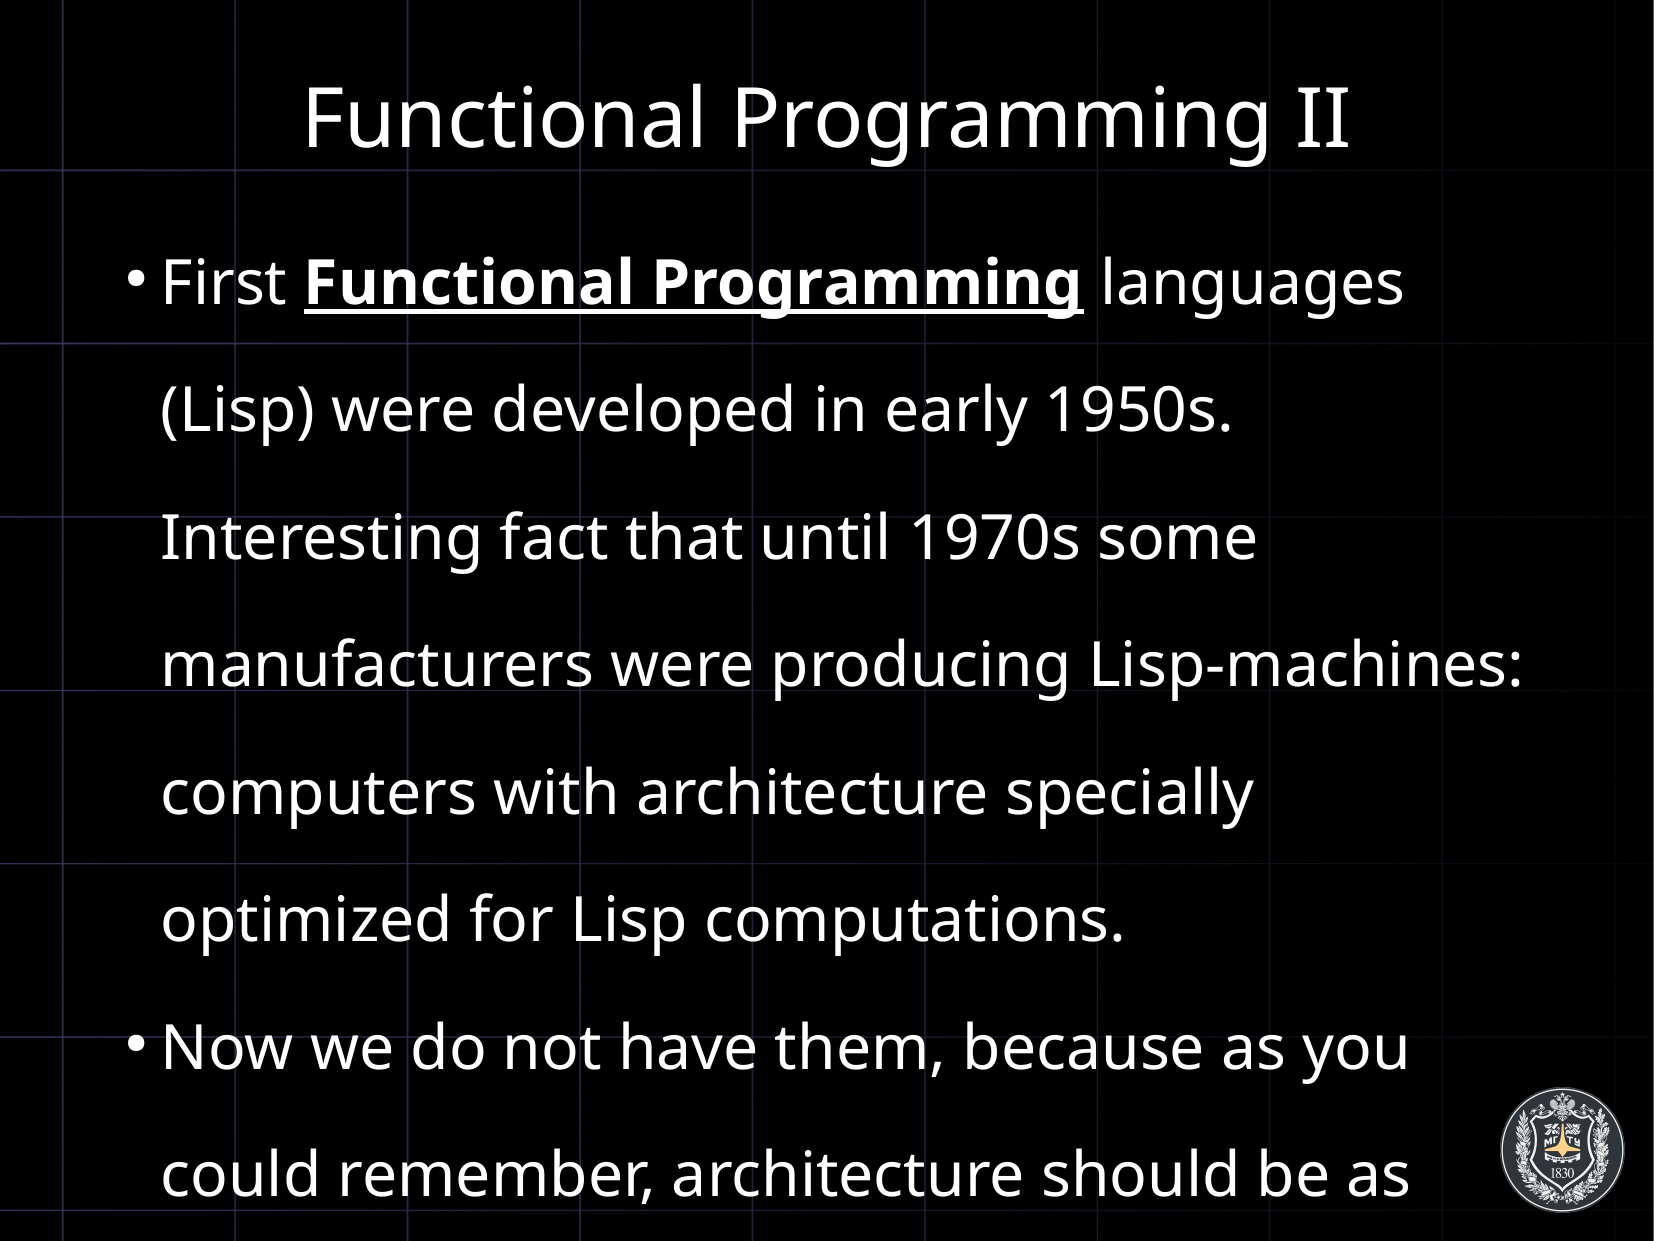

# Functional Programming II
First Functional Programming languages (Lisp) were developed in early 1950s. Interesting fact that until 1970s some manufacturers were producing Lisp-machines: computers with architecture specially optimized for Lisp computations.
Now we do not have them, because as you could remember, architecture should be as simple as possible.
It is easy to formally verify (ha-ha).